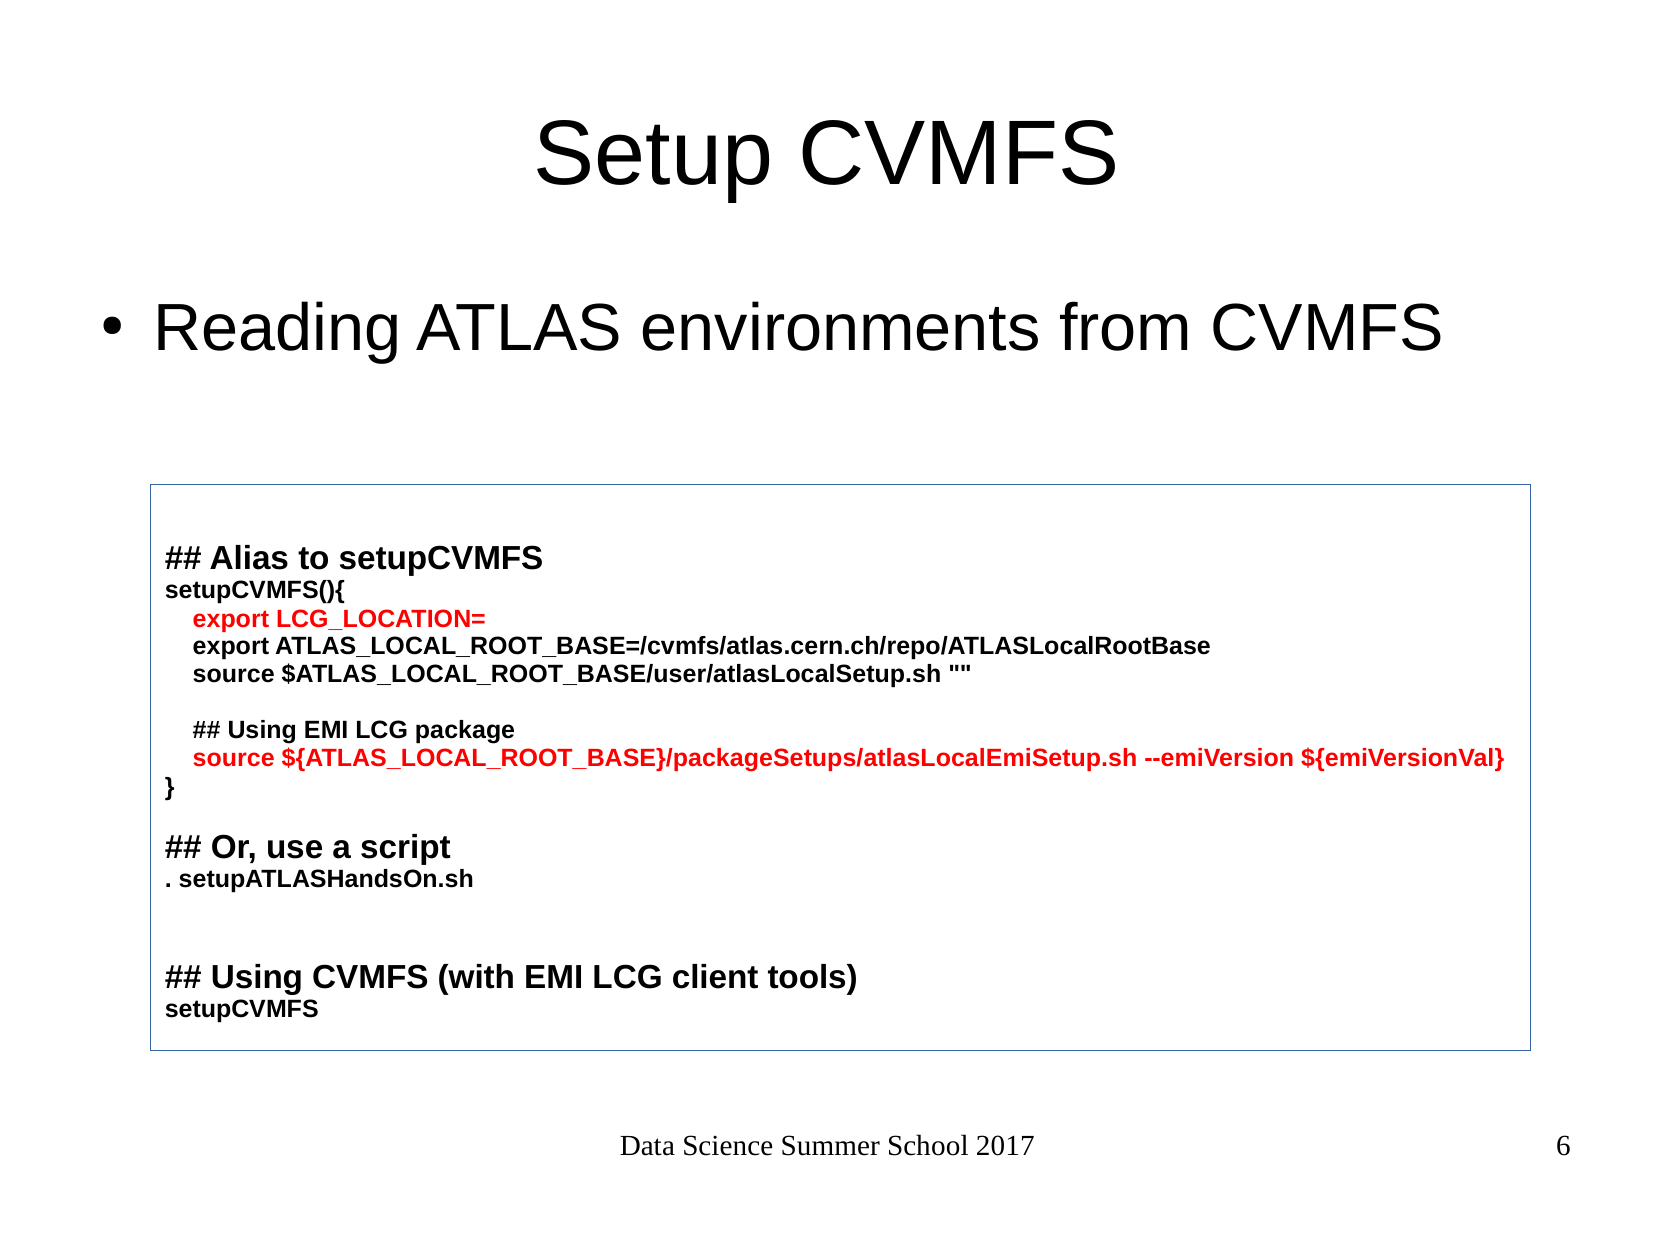

# Setup CVMFS
Reading ATLAS environments from CVMFS
## Alias to setupCVMFS
setupCVMFS(){
 export LCG_LOCATION=
 export ATLAS_LOCAL_ROOT_BASE=/cvmfs/atlas.cern.ch/repo/ATLASLocalRootBase
 source $ATLAS_LOCAL_ROOT_BASE/user/atlasLocalSetup.sh ""
 ## Using EMI LCG package
 source ${ATLAS_LOCAL_ROOT_BASE}/packageSetups/atlasLocalEmiSetup.sh --emiVersion ${emiVersionVal}
}
## Or, use a script
. setupATLASHandsOn.sh
## Using CVMFS (with EMI LCG client tools)
setupCVMFS
Data Science Summer School 2017
6